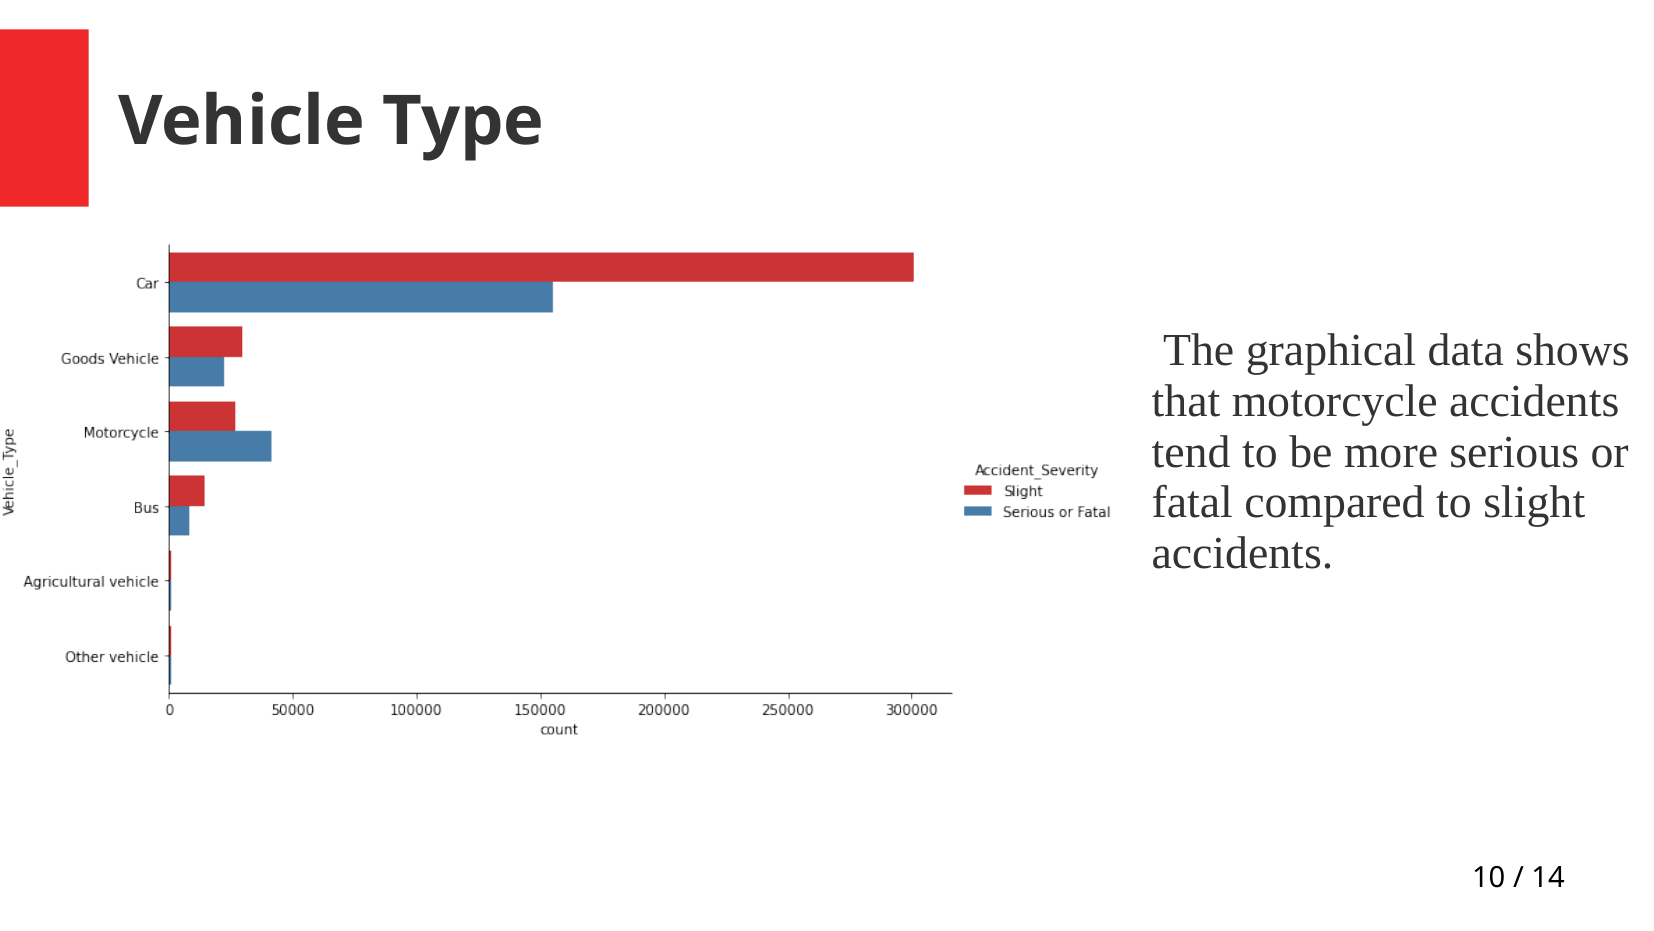

# Vehicle Type
 The graphical data shows that motorcycle accidents tend to be more serious or fatal compared to slight accidents.
10